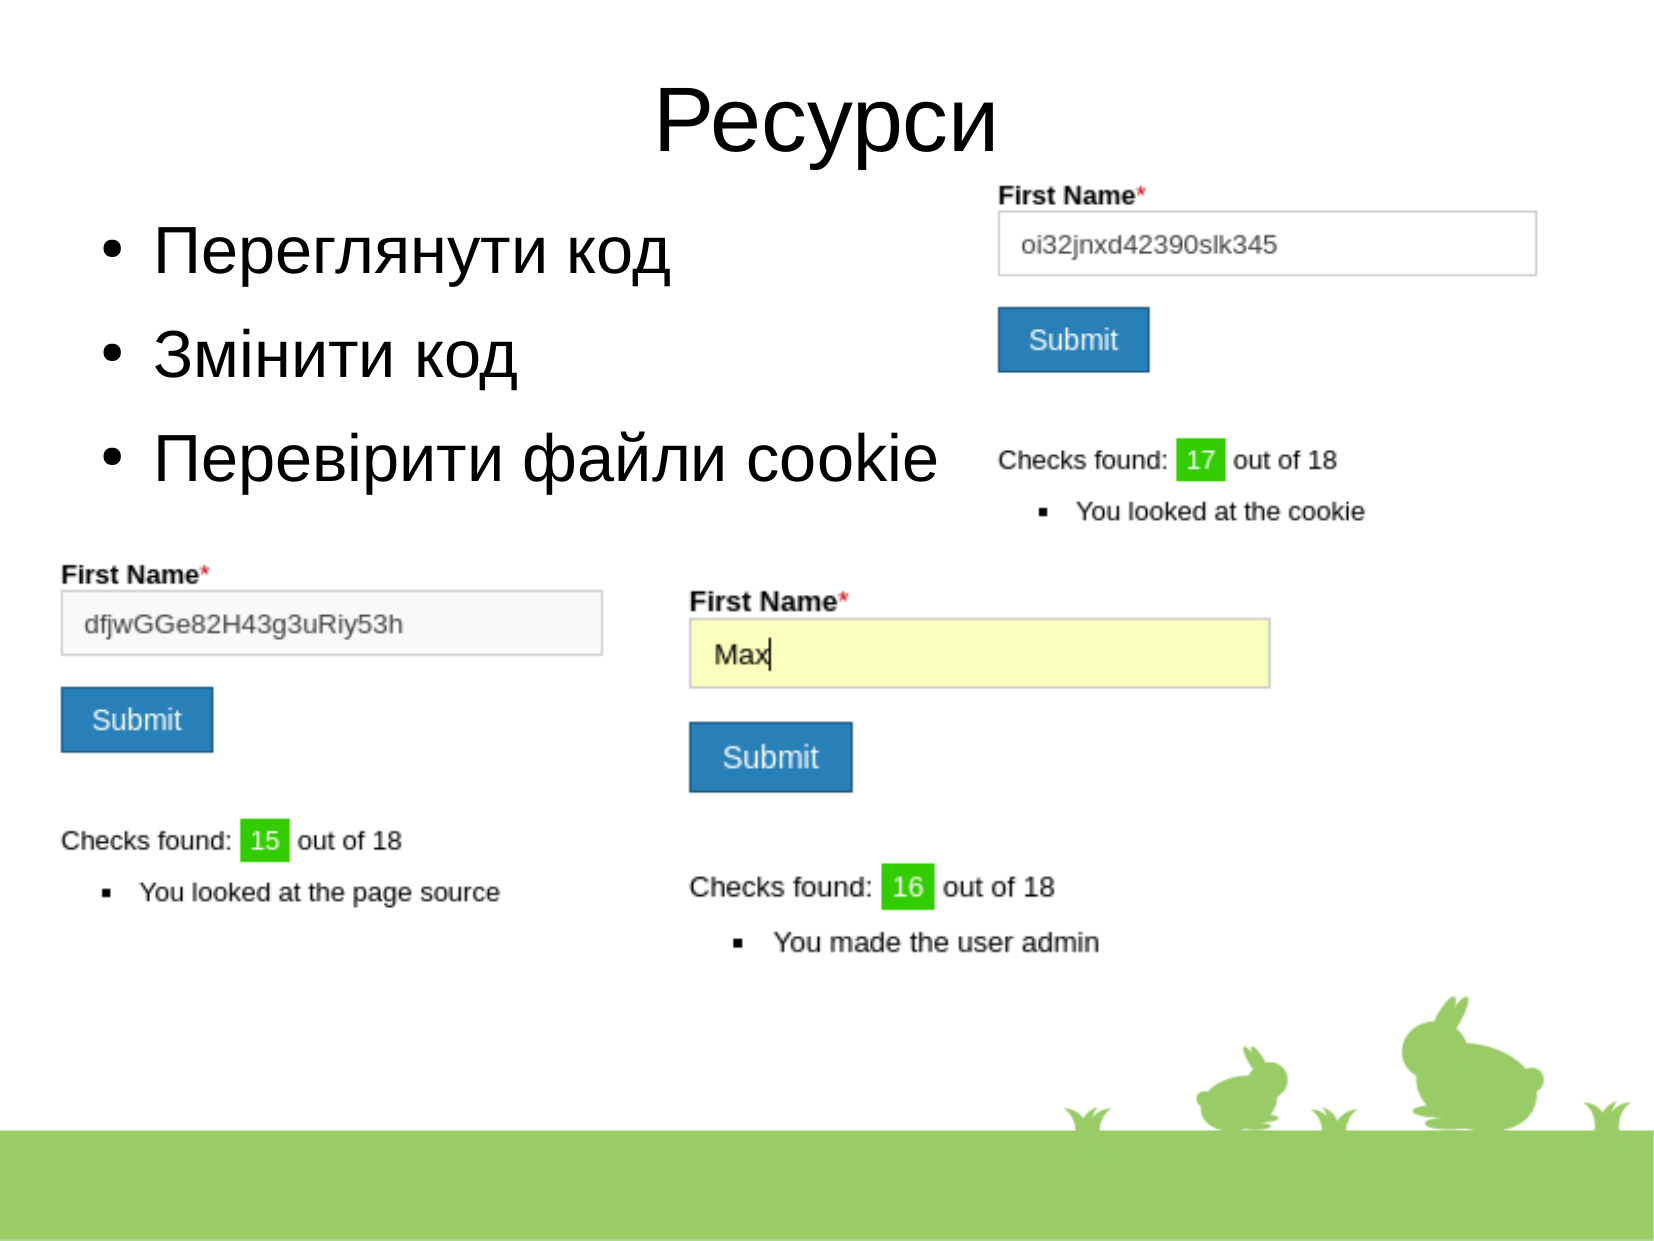

# Ресурси
Переглянути код
Змінити код
Перевірити файли cookie